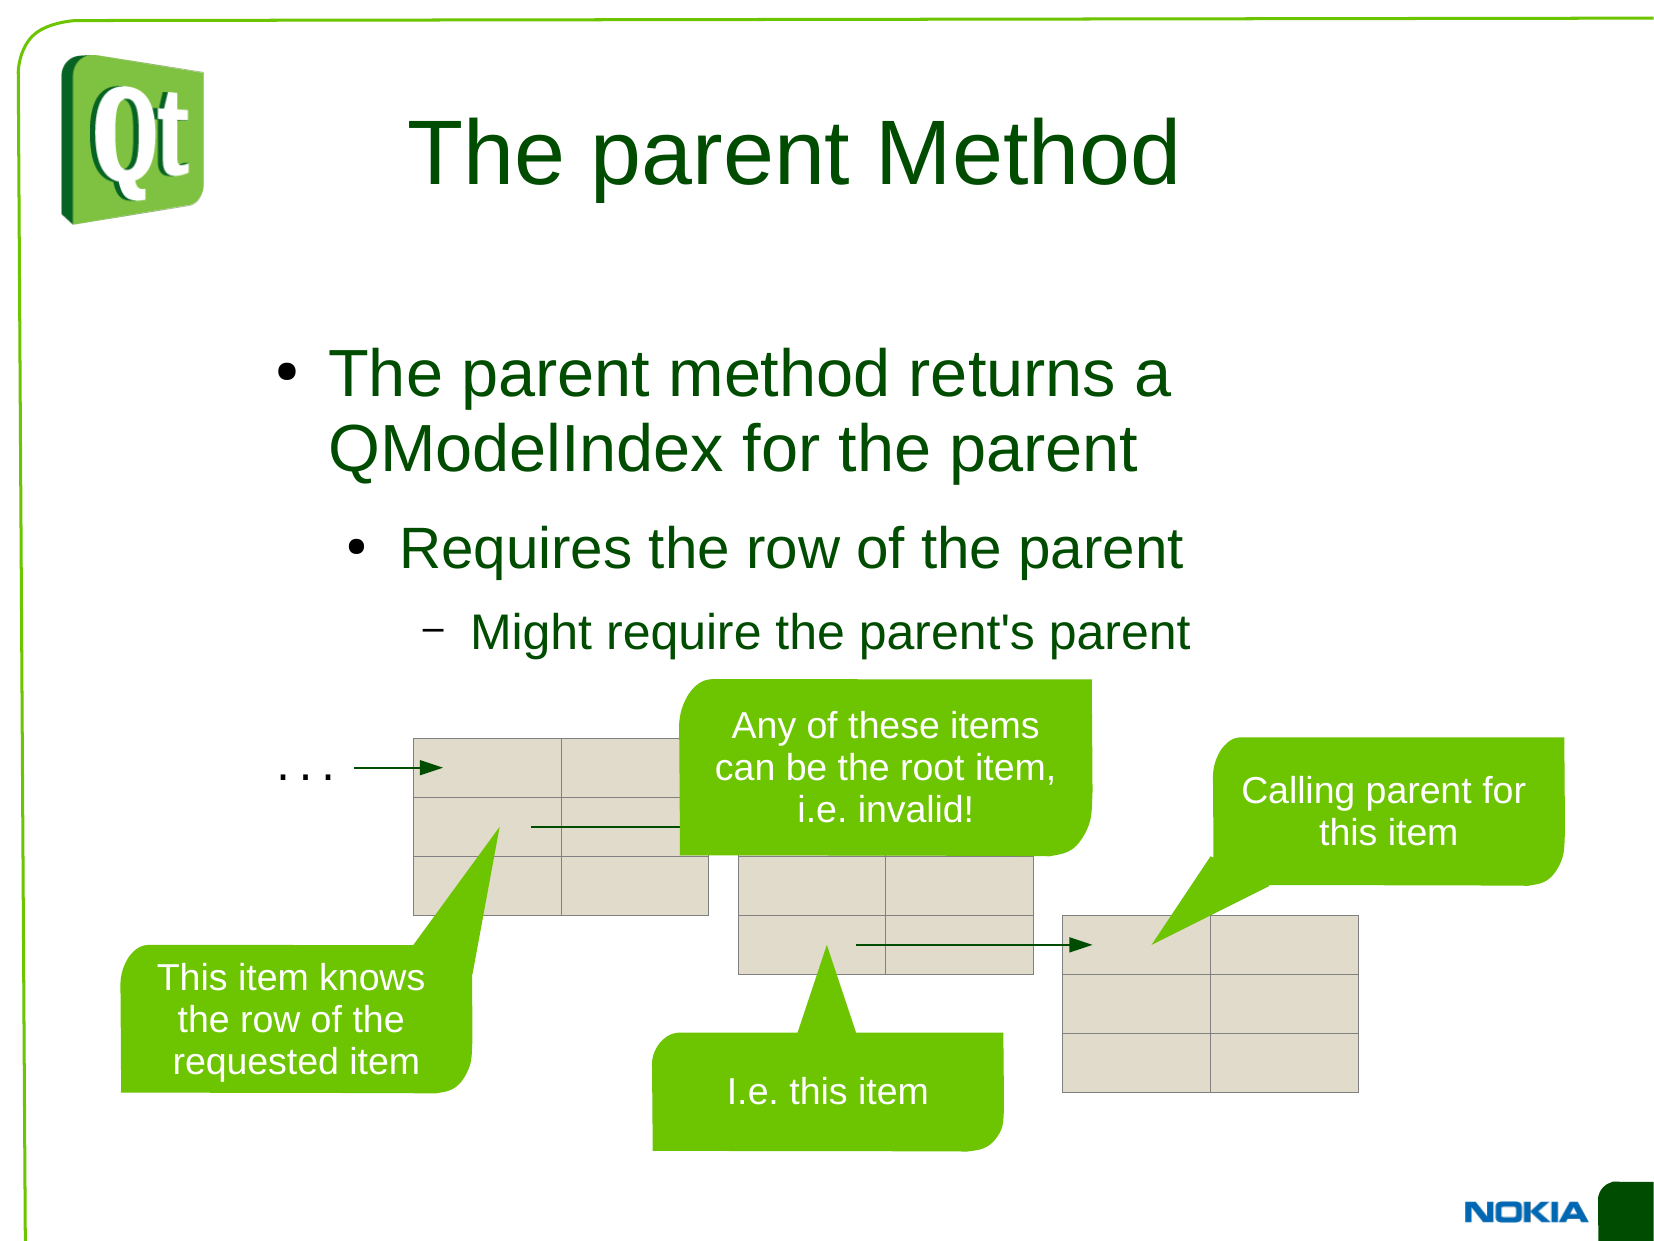

# The parent Method
The parent method returns a QModelIndex for the parent
Requires the row of the parent
Might require the parent's parent
Any of these items
can be the root item,
i.e. invalid!
Calling parent for
this item
...
This item knows
the row of the
requested item
I.e. this item